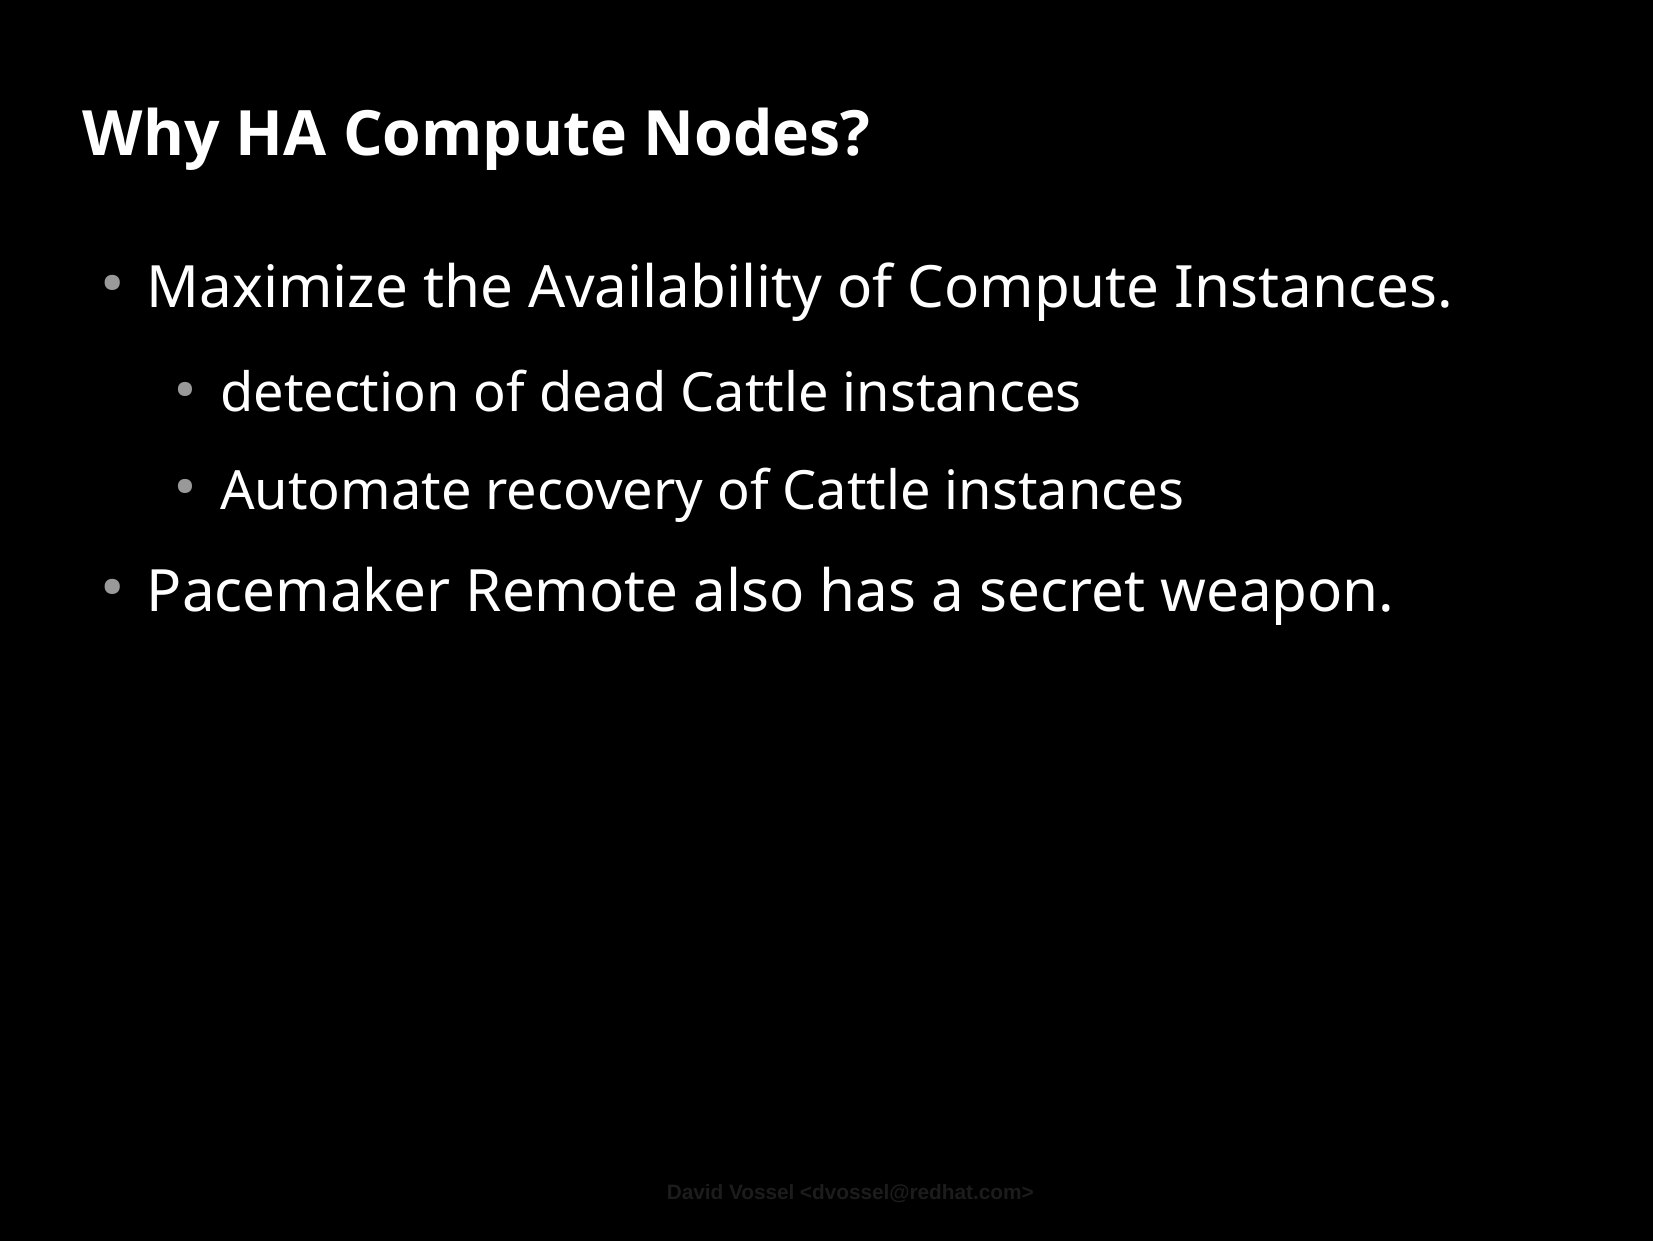

# Why HA Compute Nodes?
Maximize the Availability of Compute Instances.
detection of dead Cattle instances
Automate recovery of Cattle instances
Pacemaker Remote also has a secret weapon.